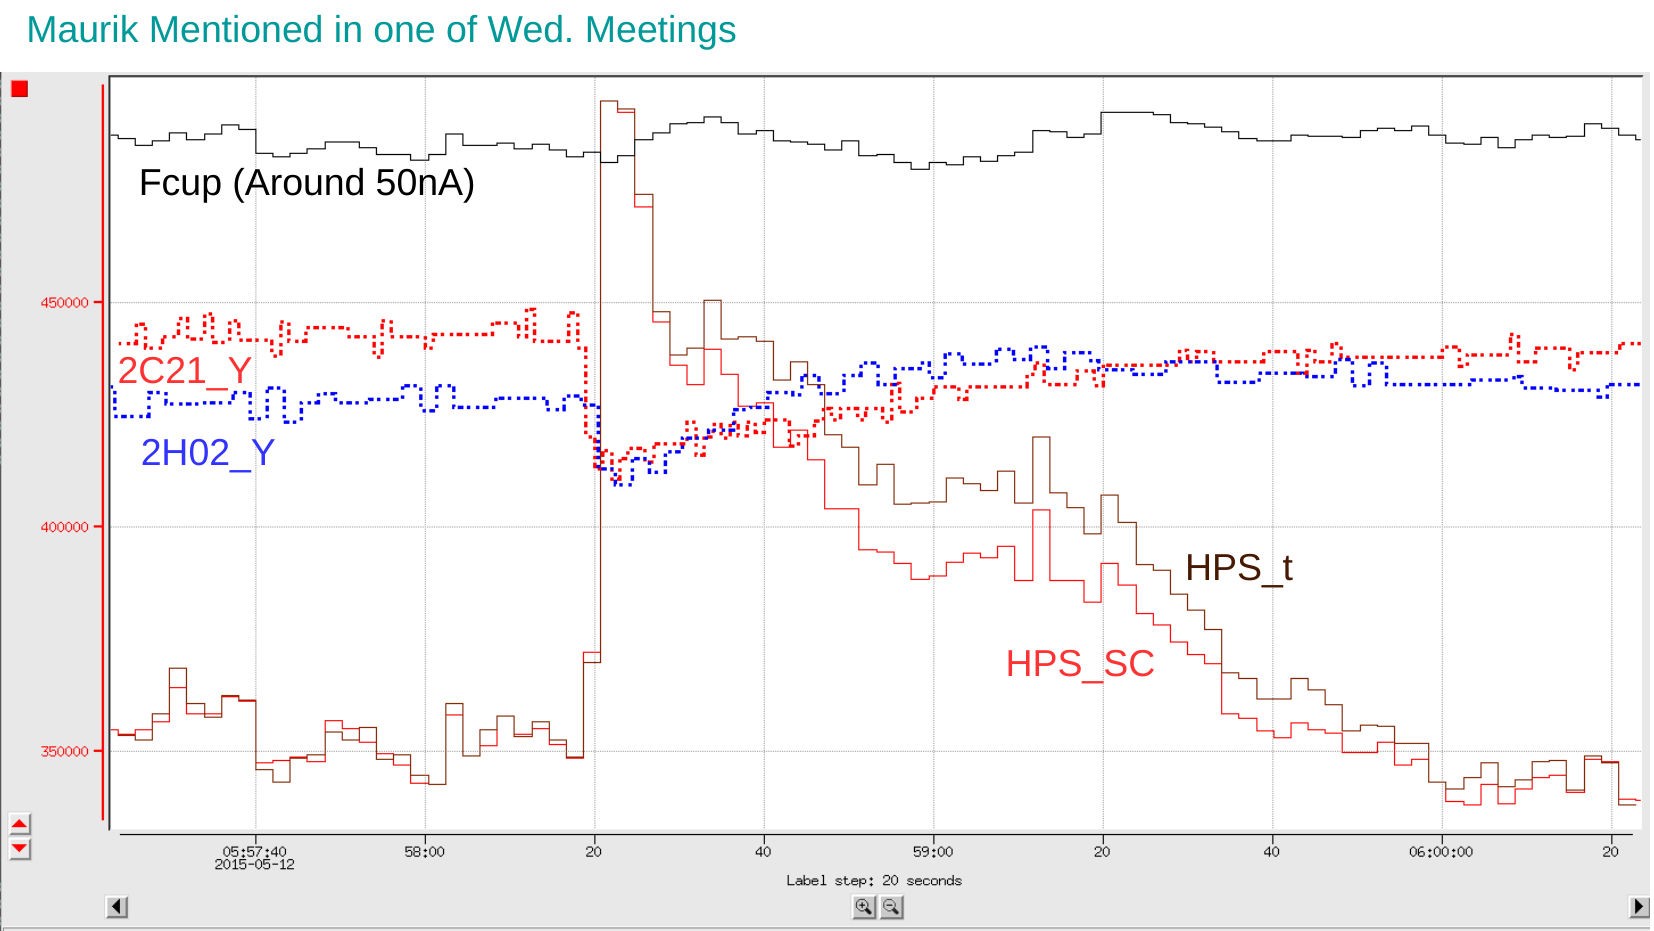

Maurik Mentioned in one of Wed. Meetings
Fcup (Around 50nA)
2C21_Y
2H02_Y
HPS_t
HPS_SC